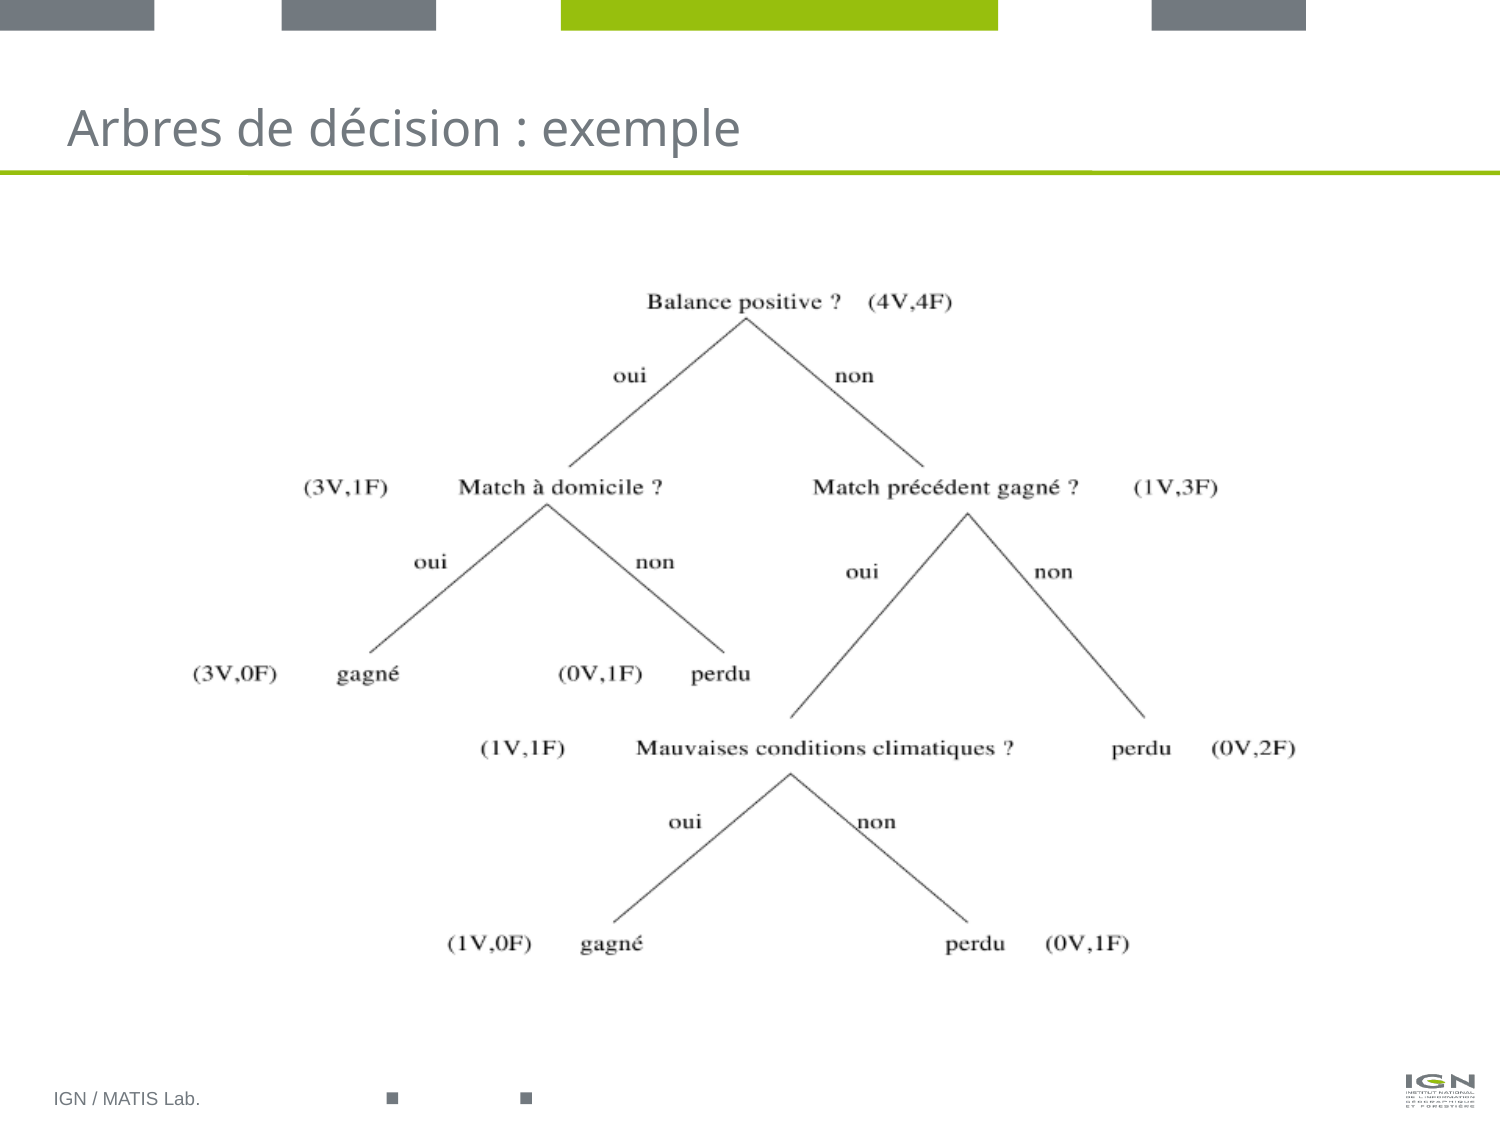

Arbres de décision : exemple
IGN / MATIS Lab.